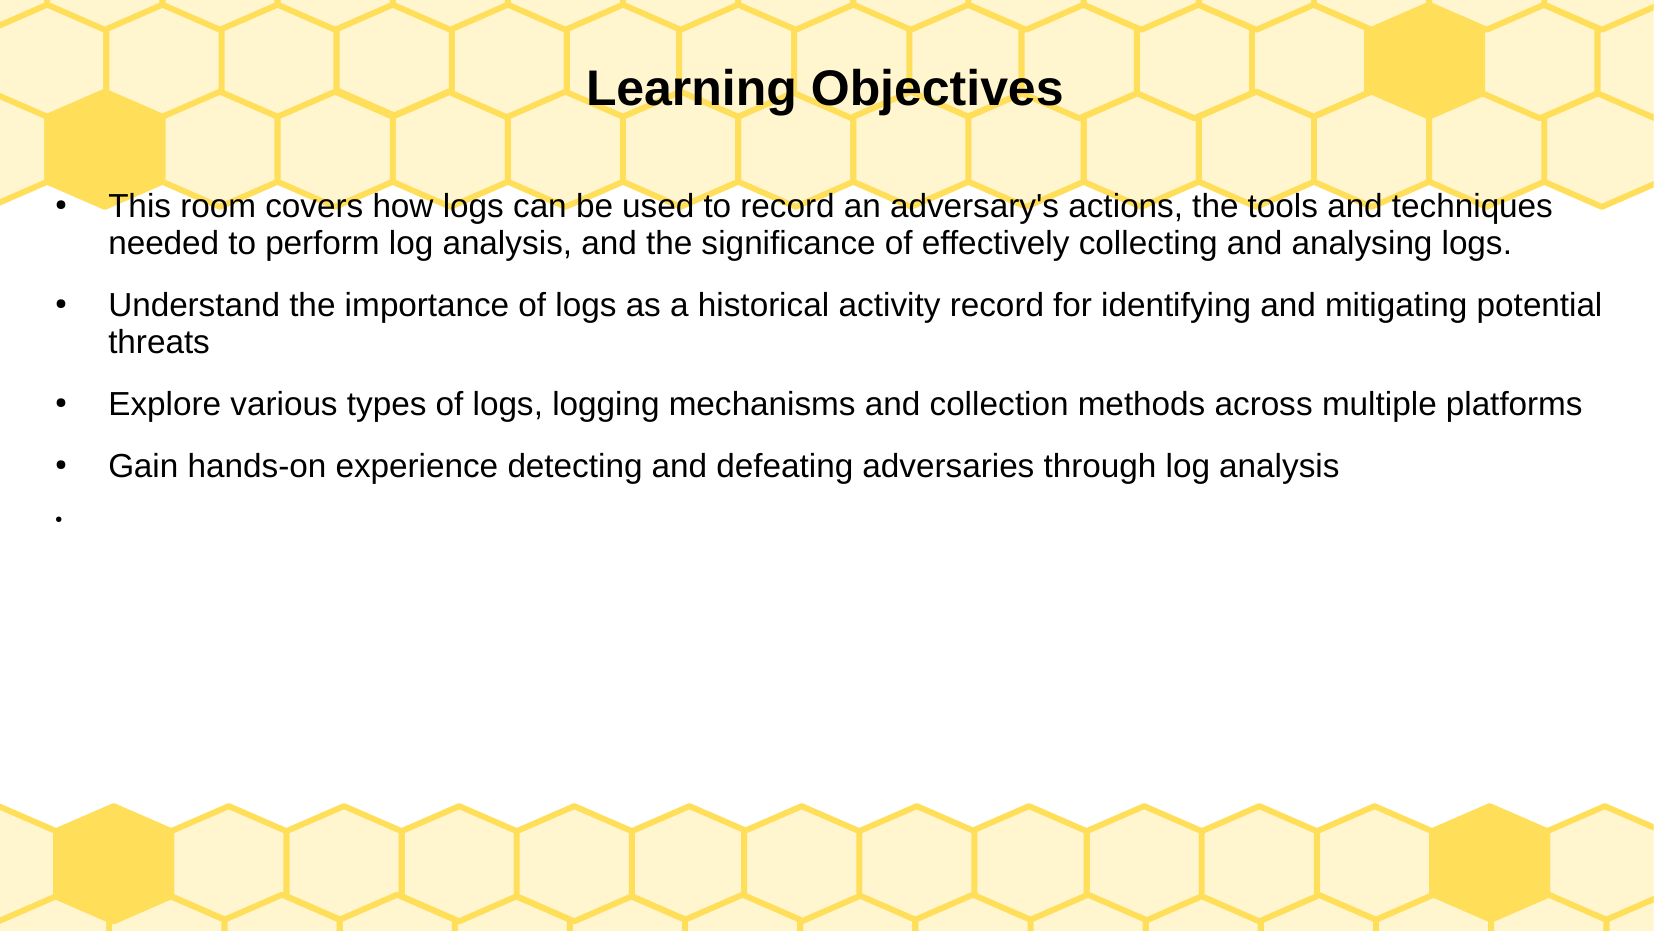

# Learning Objectives
This room covers how logs can be used to record an adversary's actions, the tools and techniques needed to perform log analysis, and the significance of effectively collecting and analysing logs.
Understand the importance of logs as a historical activity record for identifying and mitigating potential threats
Explore various types of logs, logging mechanisms and collection methods across multiple platforms
Gain hands-on experience detecting and defeating adversaries through log analysis